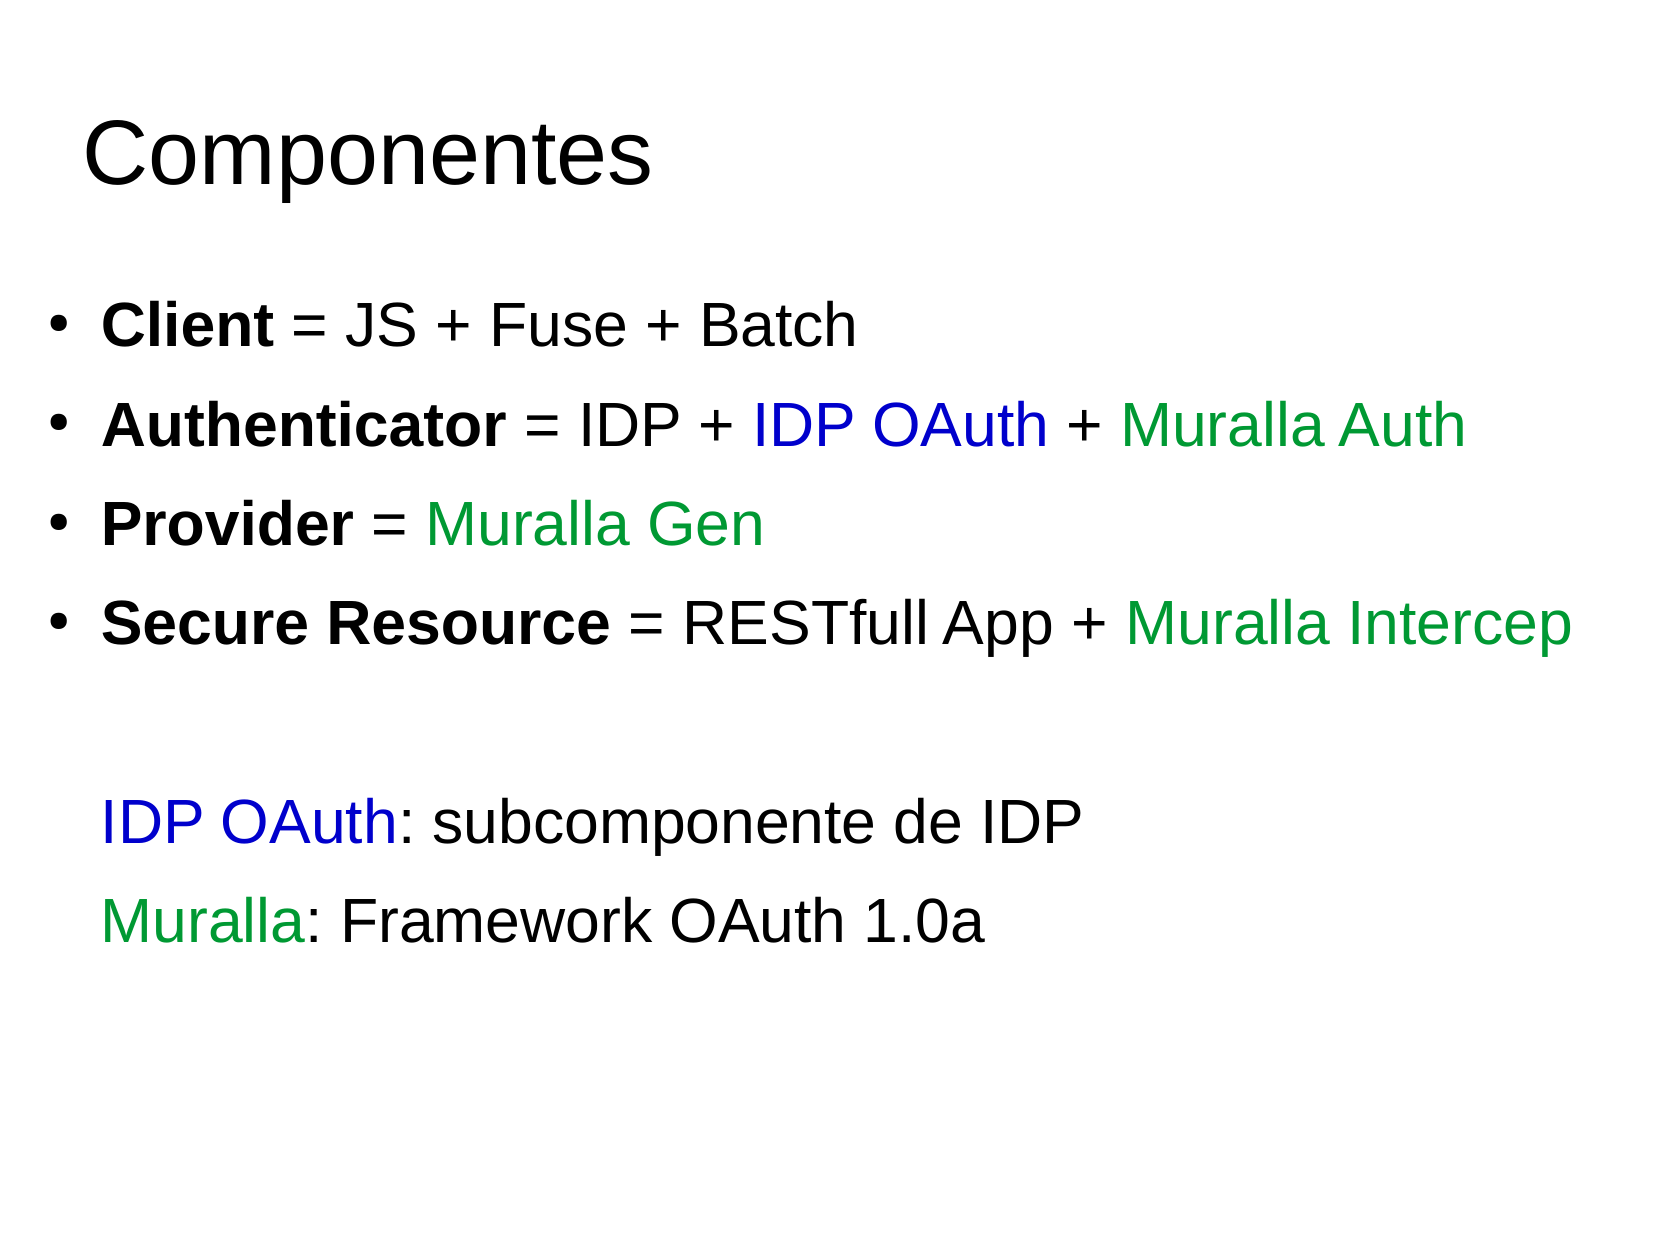

# Componentes
Client = JS + Fuse + Batch
Authenticator = IDP + IDP OAuth + Muralla Auth
Provider = Muralla Gen
Secure Resource = RESTfull App + Muralla Intercep
IDP OAuth: subcomponente de IDP
Muralla: Framework OAuth 1.0a